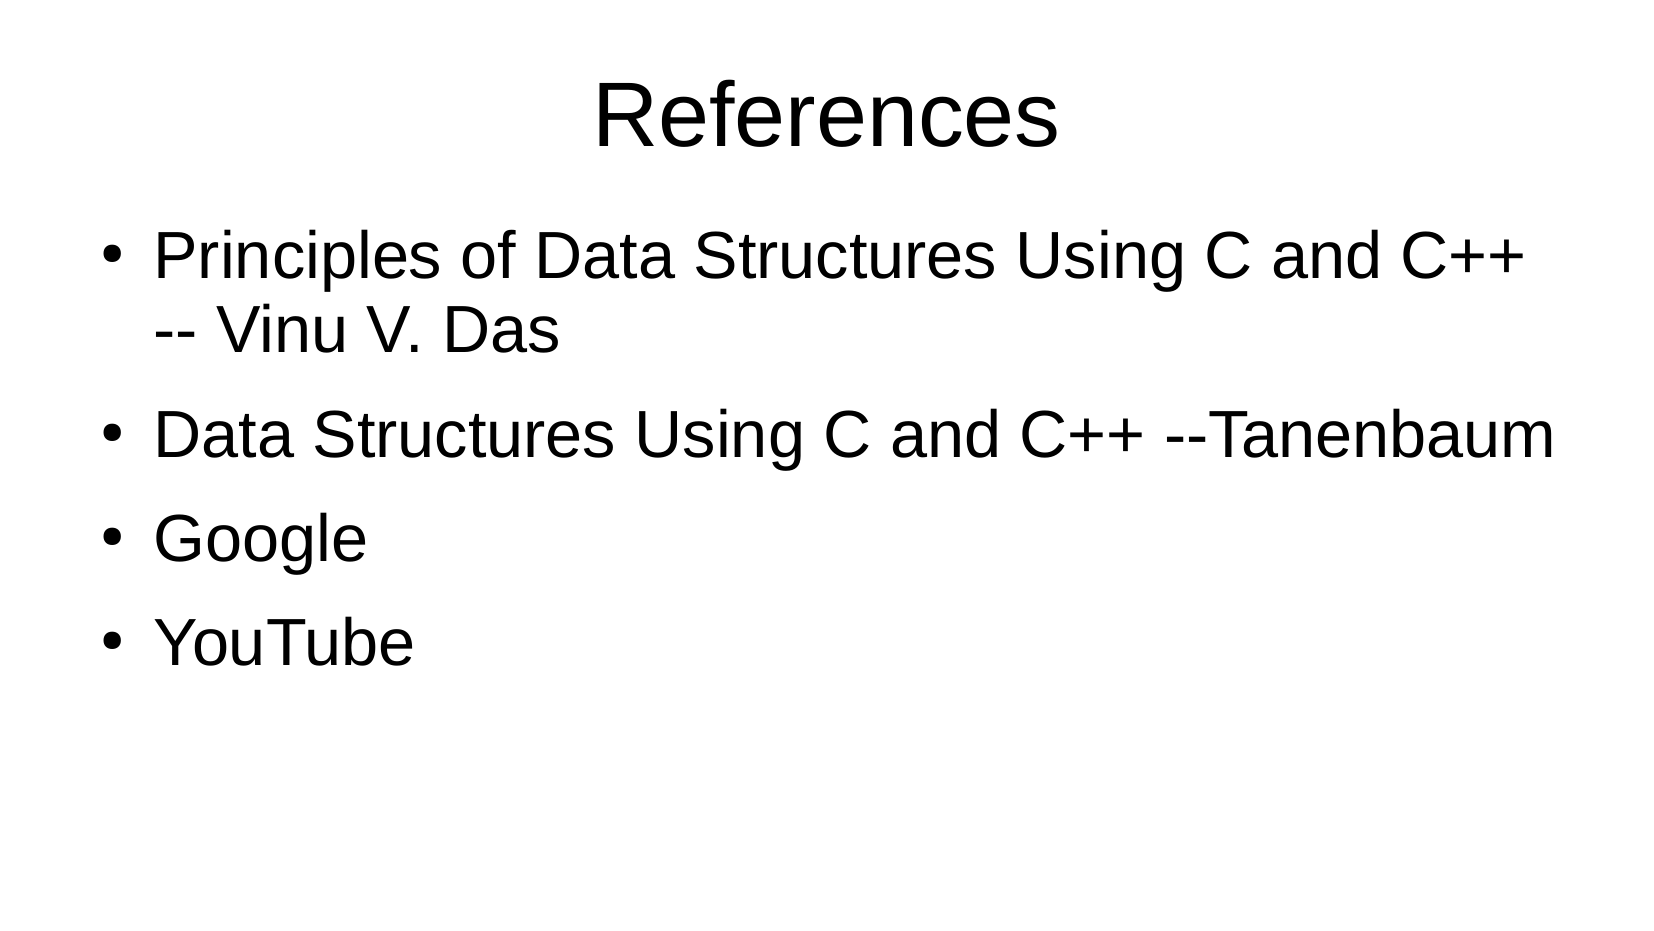

# References
Principles of Data Structures Using C and C++ -- Vinu V. Das
Data Structures Using C and C++ --Tanenbaum
Google
YouTube